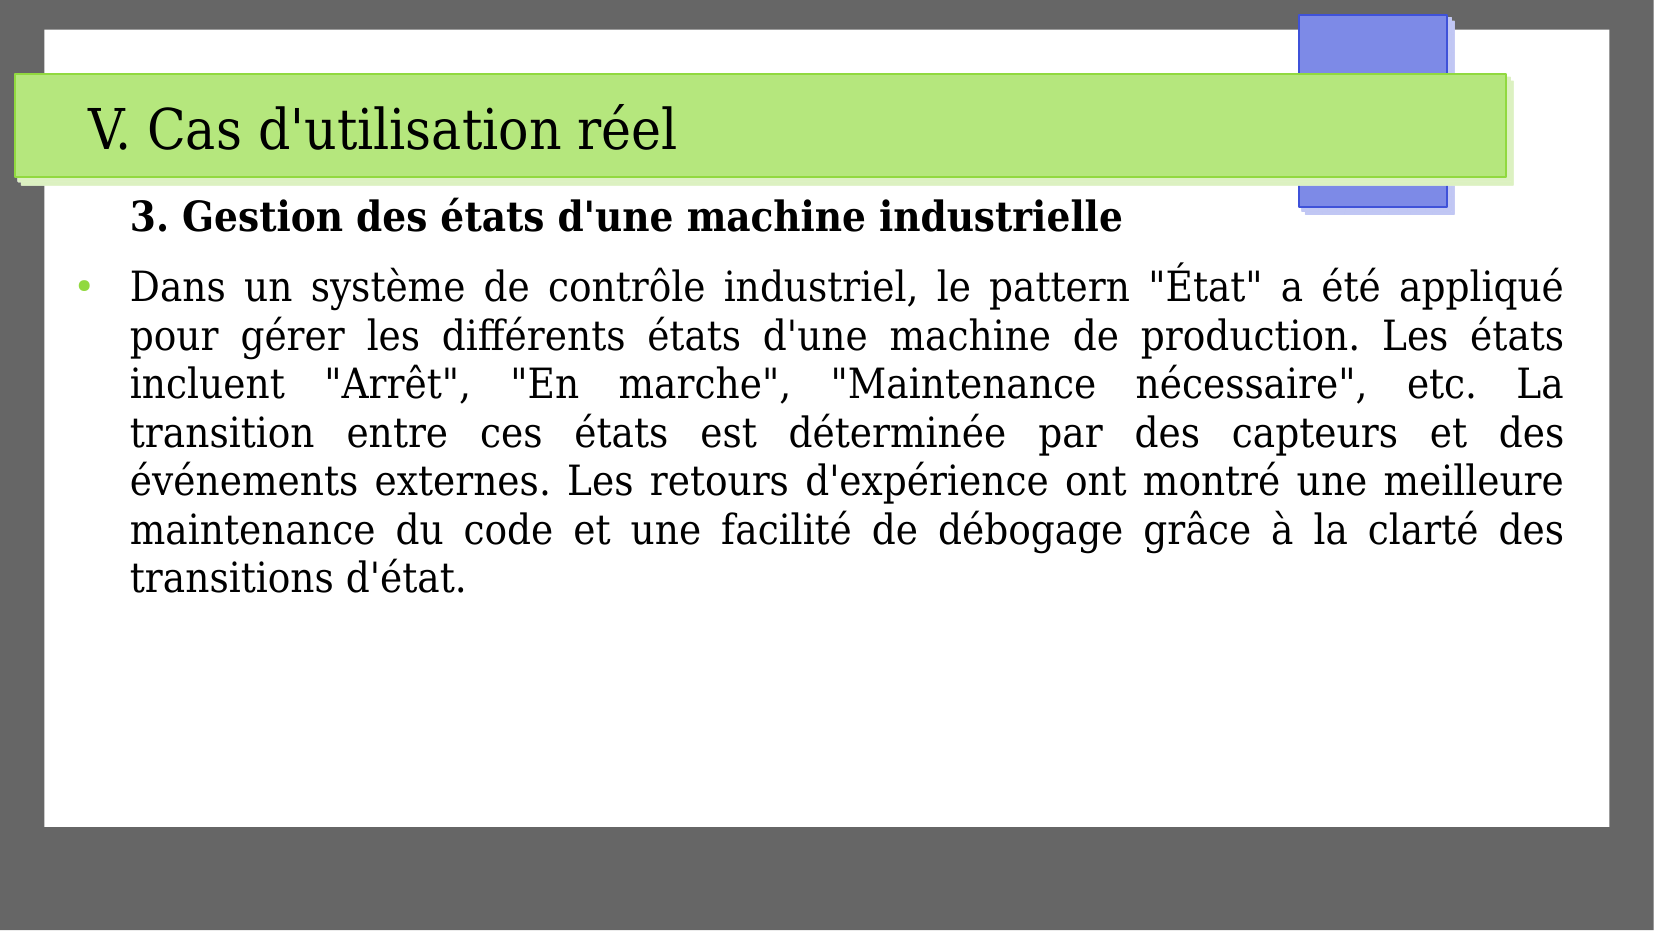

# V. Cas d'utilisation réel
3. Gestion des états d'une machine industrielle
Dans un système de contrôle industriel, le pattern "État" a été appliqué pour gérer les différents états d'une machine de production. Les états incluent "Arrêt", "En marche", "Maintenance nécessaire", etc. La transition entre ces états est déterminée par des capteurs et des événements externes. Les retours d'expérience ont montré une meilleure maintenance du code et une facilité de débogage grâce à la clarté des transitions d'état.